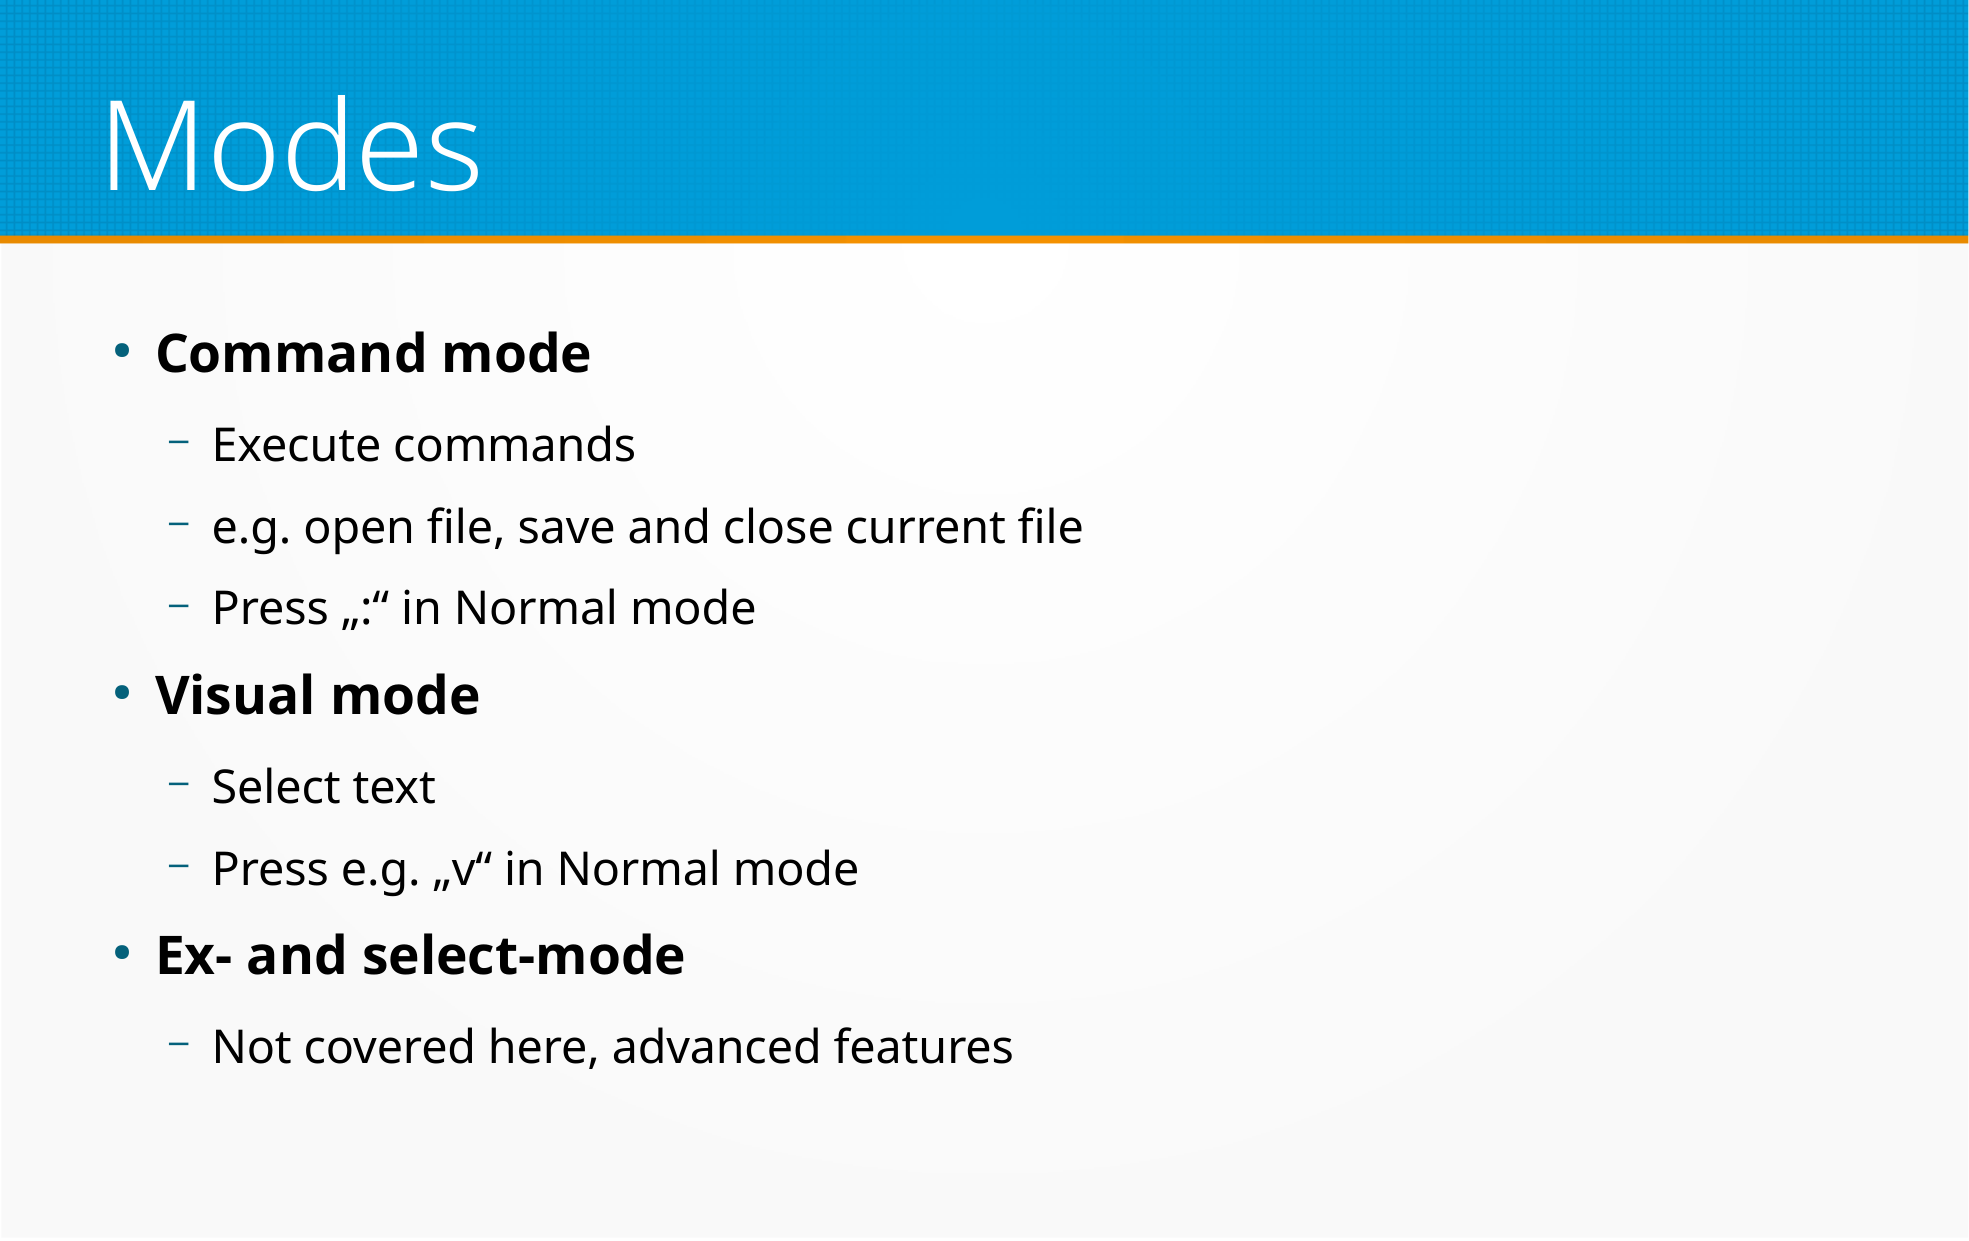

# Modes
Command mode
Execute commands
e.g. open file, save and close current file
Press „:“ in Normal mode
Visual mode
Select text
Press e.g. „v“ in Normal mode
Ex- and select-mode
Not covered here, advanced features